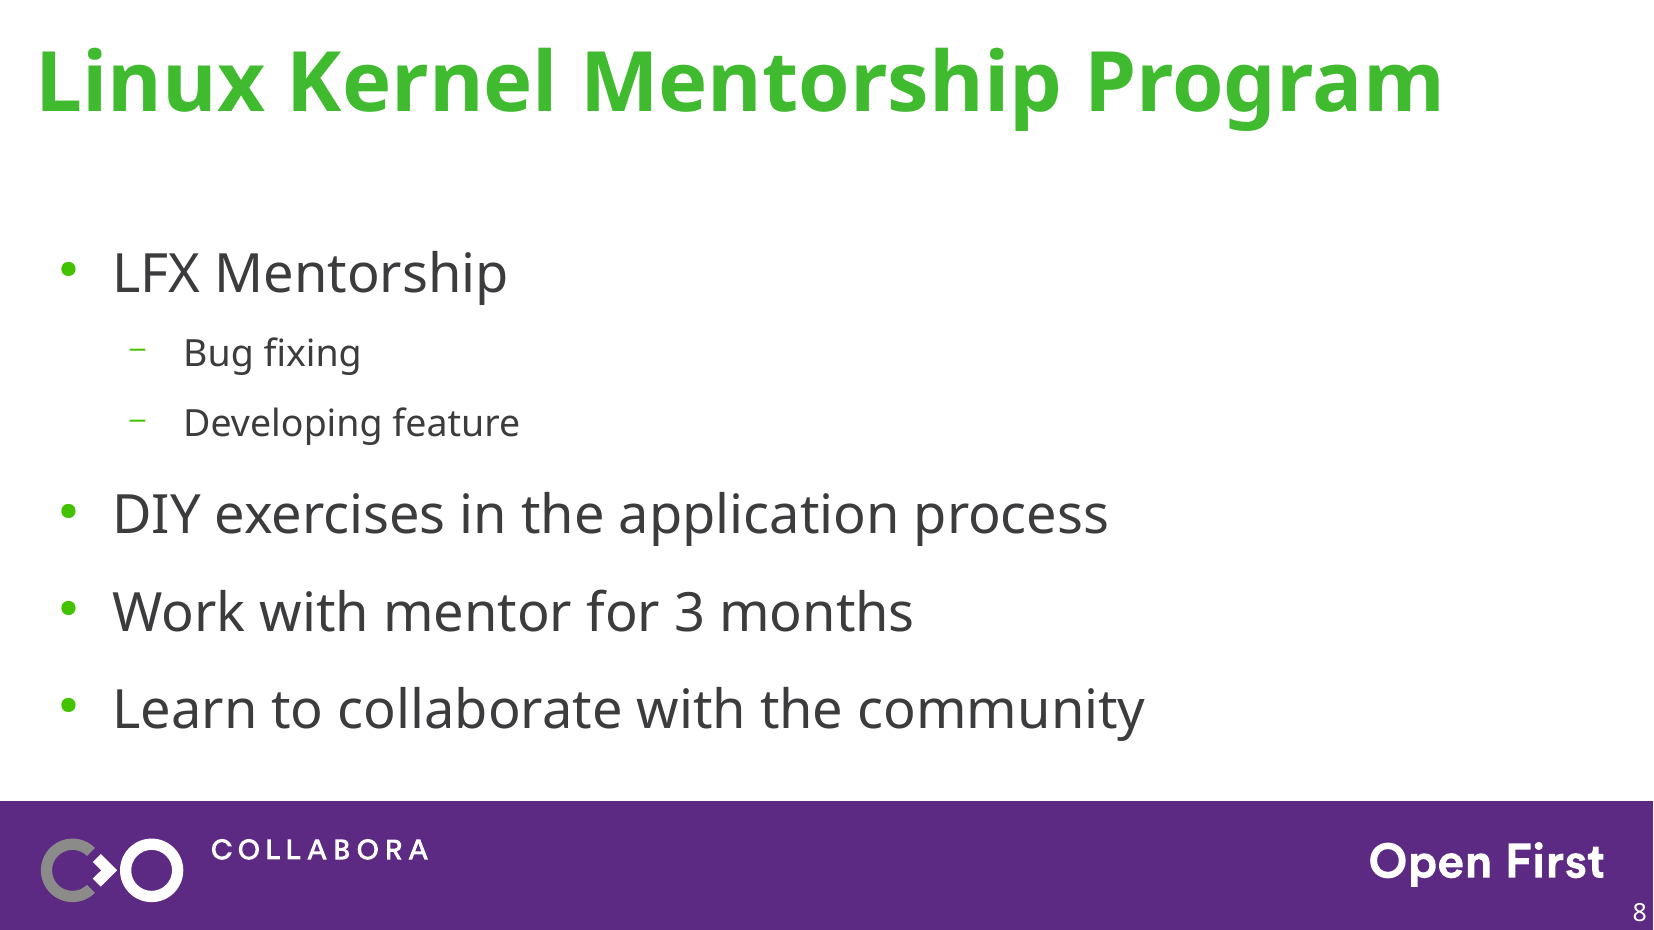

# Linux Kernel Mentorship Program
LFX Mentorship
Bug fixing
Developing feature
DIY exercises in the application process
Work with mentor for 3 months
Learn to collaborate with the community